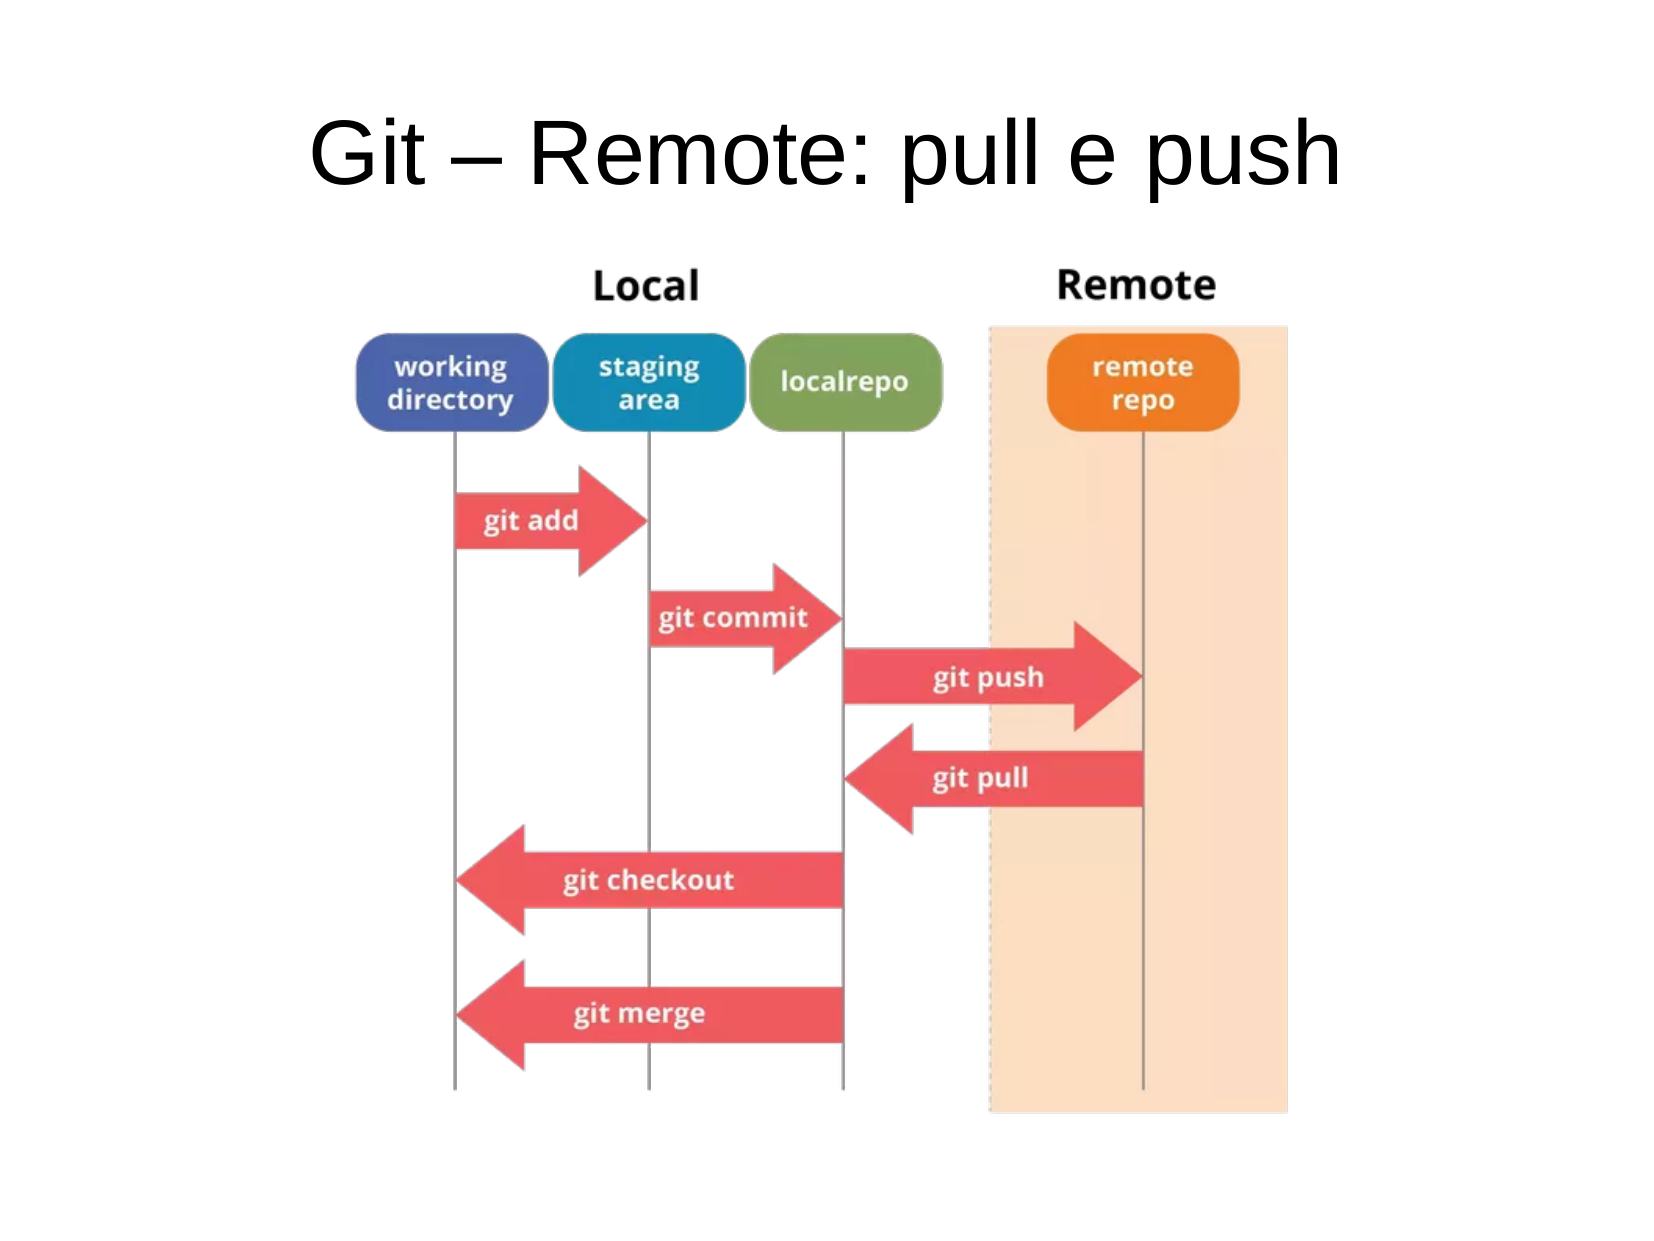

# Git – Remote: pull e push